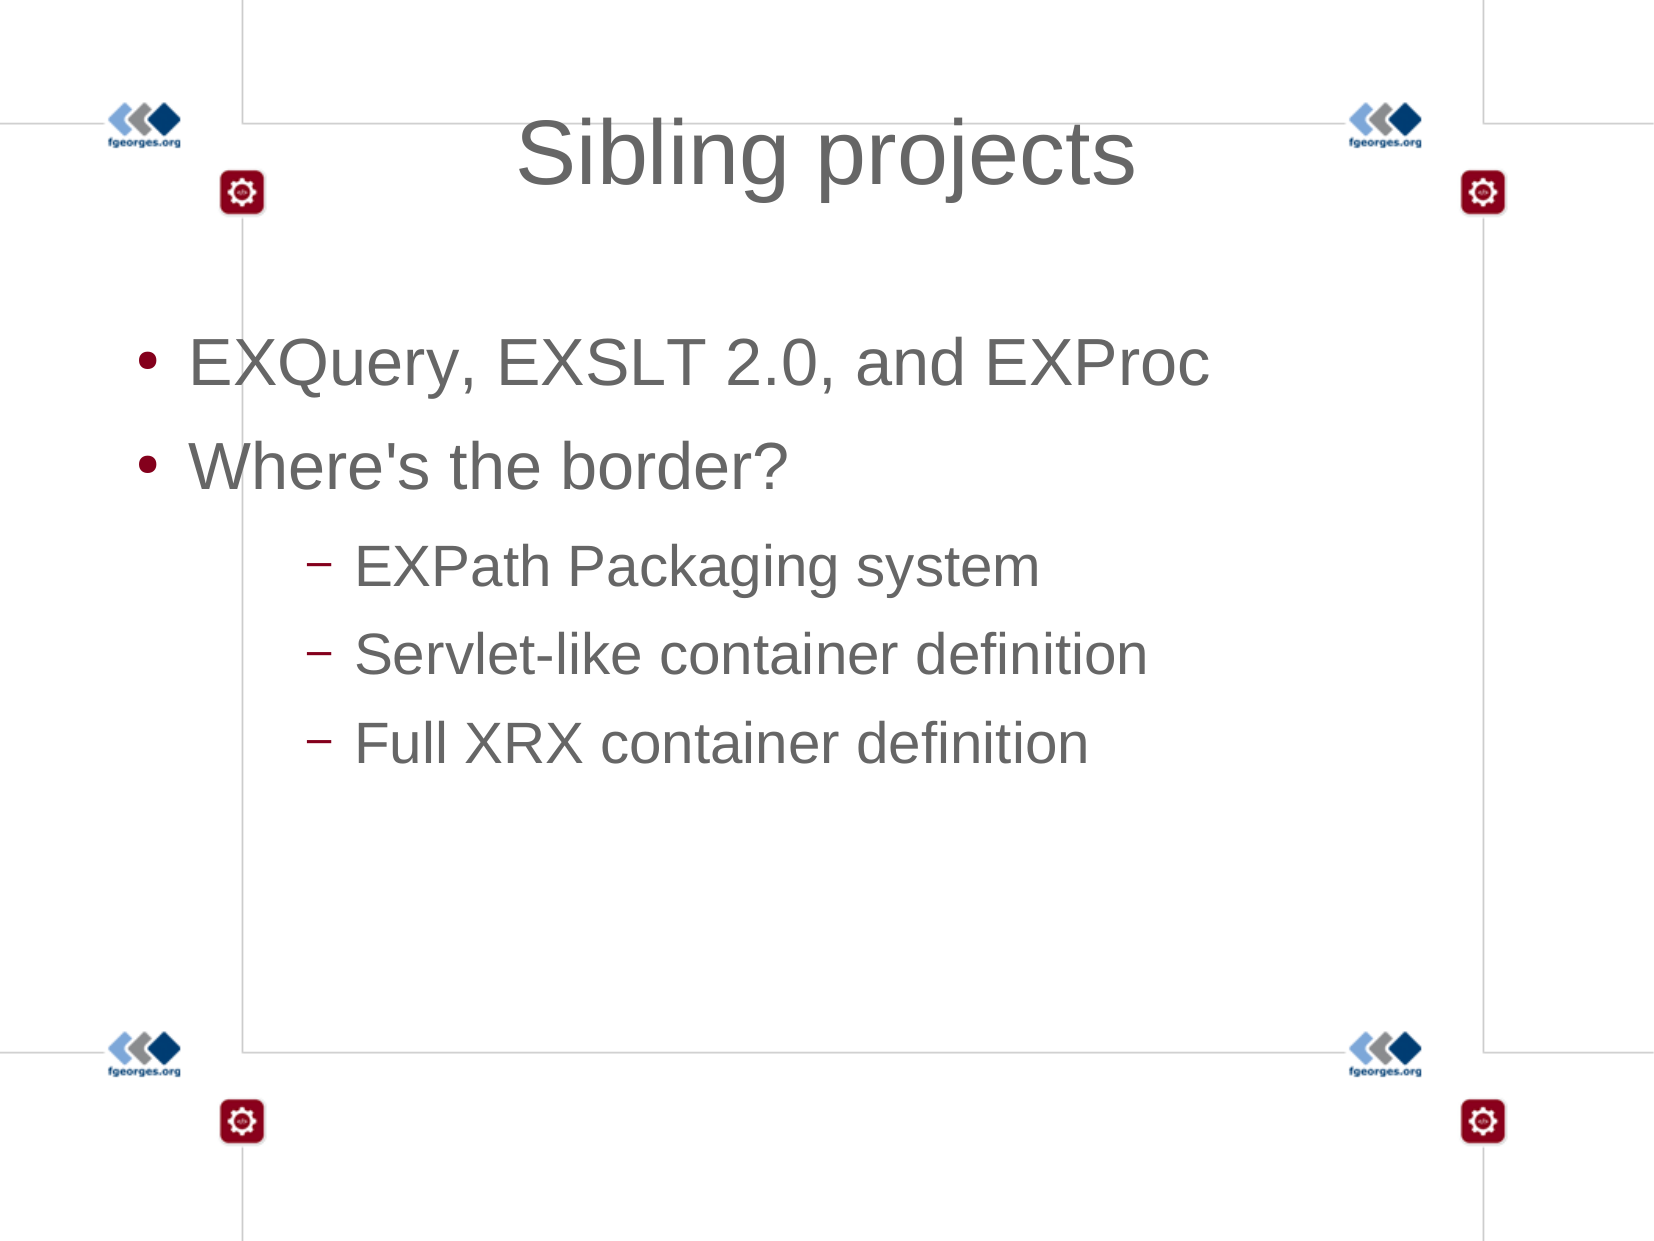

# Sibling projects
EXQuery, EXSLT 2.0, and EXProc
Where's the border?
EXPath Packaging system
Servlet-like container definition
Full XRX container definition